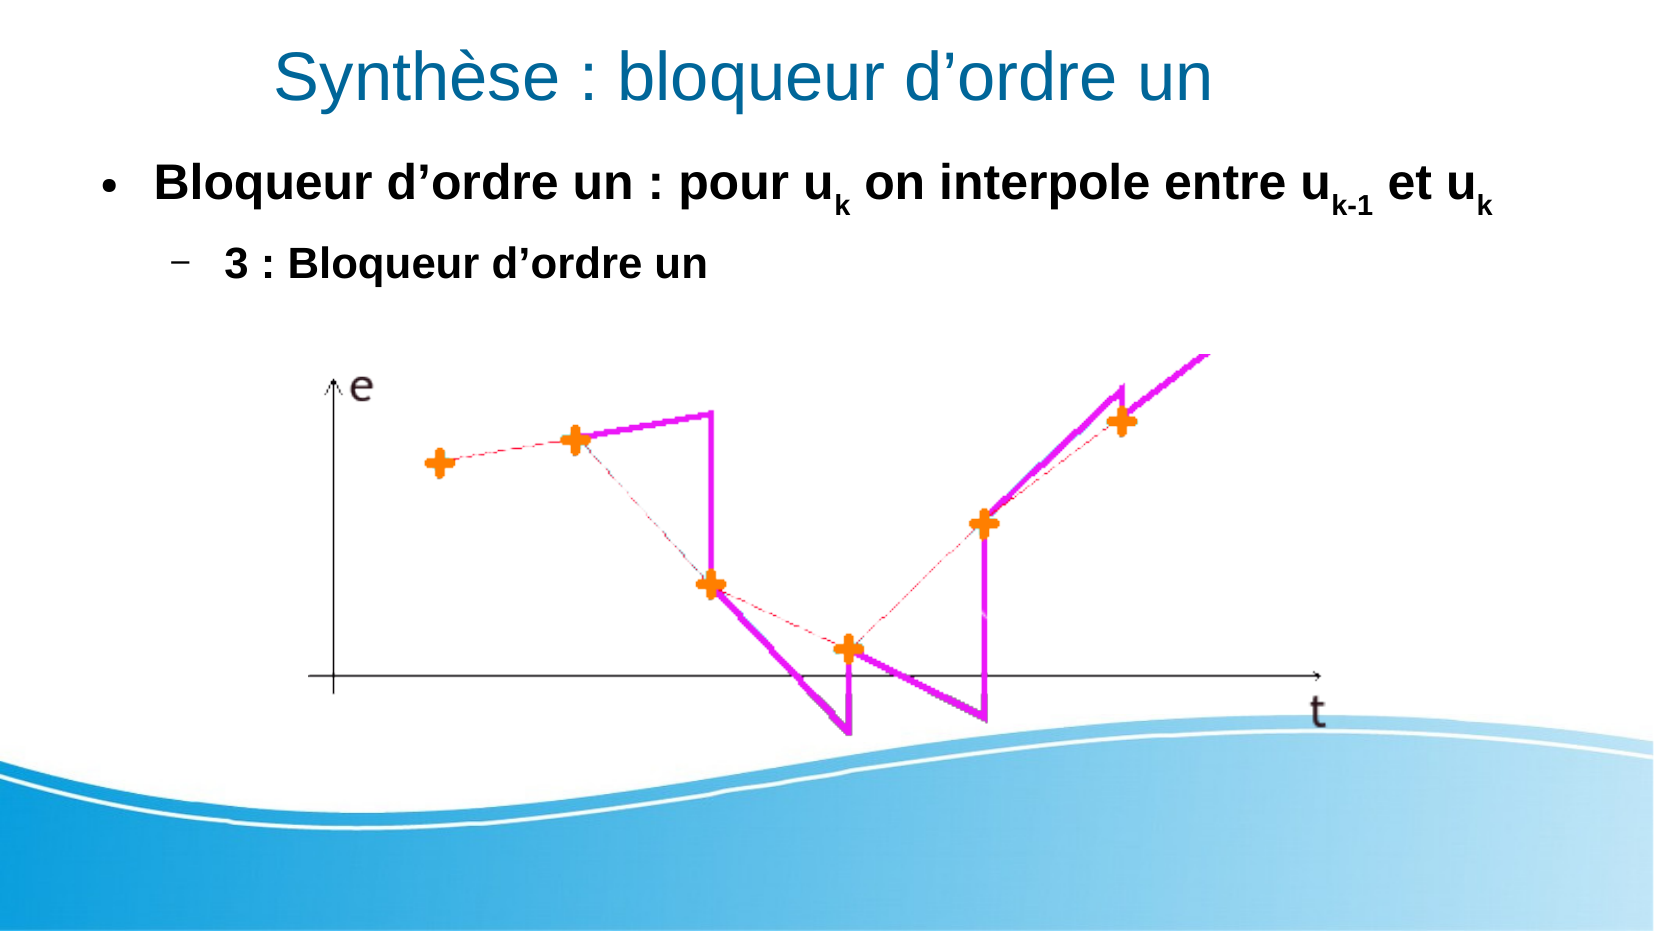

# Synthèse : bloqueur d’ordre un
Bloqueur d’ordre un : pour uk on interpole entre uk-1 et uk
3 : Bloqueur d’ordre un